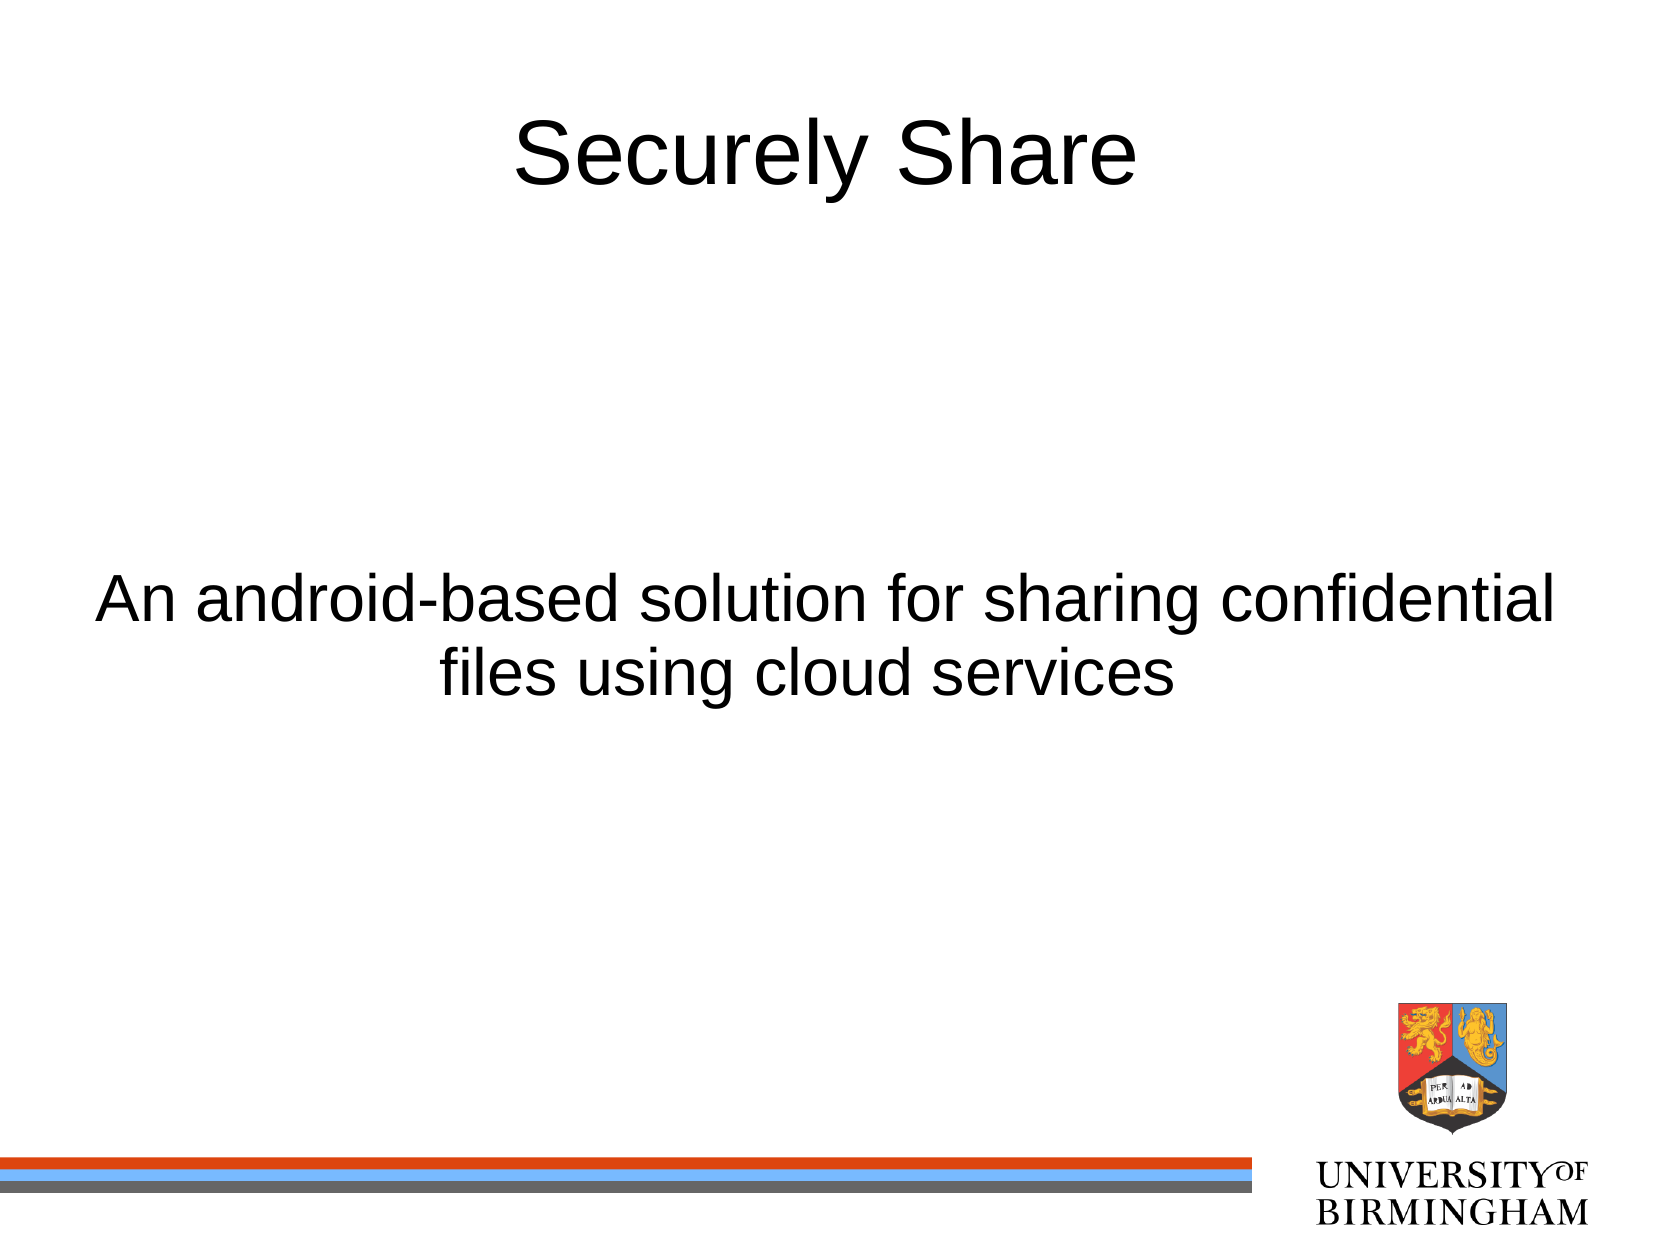

# Securely Share
An android-based solution for sharing confidential files using cloud services